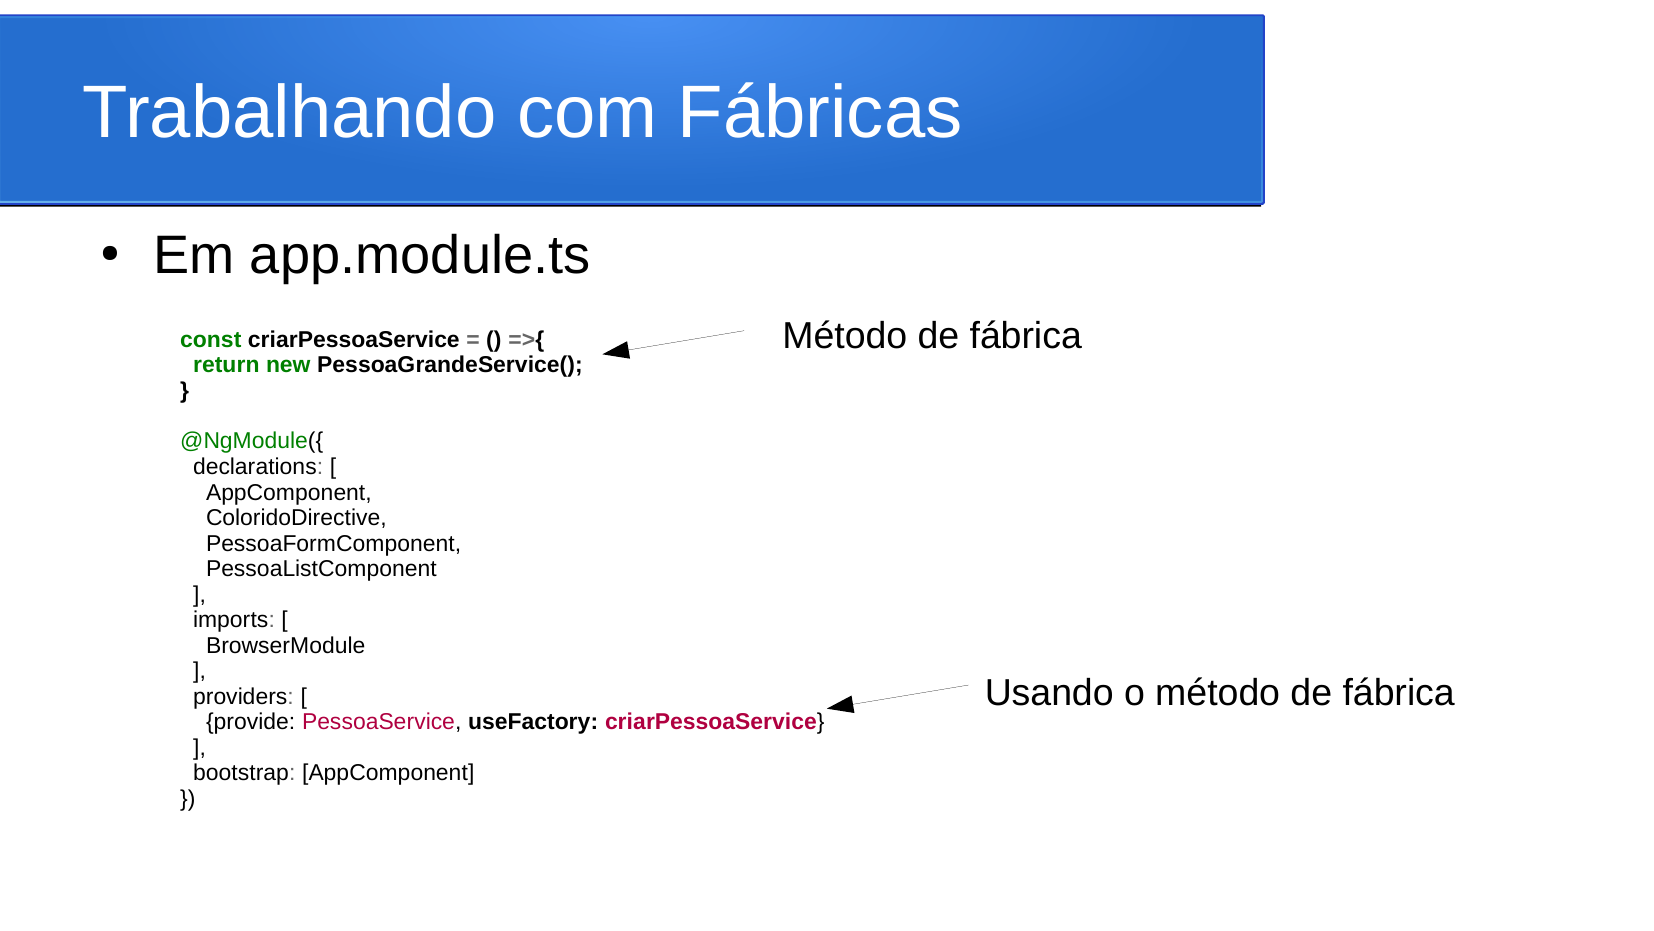

# Trabalhando com Fábricas
Em app.module.ts
Método de fábrica
const criarPessoaService = () =>{
 return new PessoaGrandeService();
}
@NgModule({
 declarations: [
 AppComponent,
 ColoridoDirective,
 PessoaFormComponent,
 PessoaListComponent
 ],
 imports: [
 BrowserModule
 ],
 providers: [
 {provide: PessoaService, useFactory: criarPessoaService}
 ],
 bootstrap: [AppComponent]
})
Usando o método de fábrica